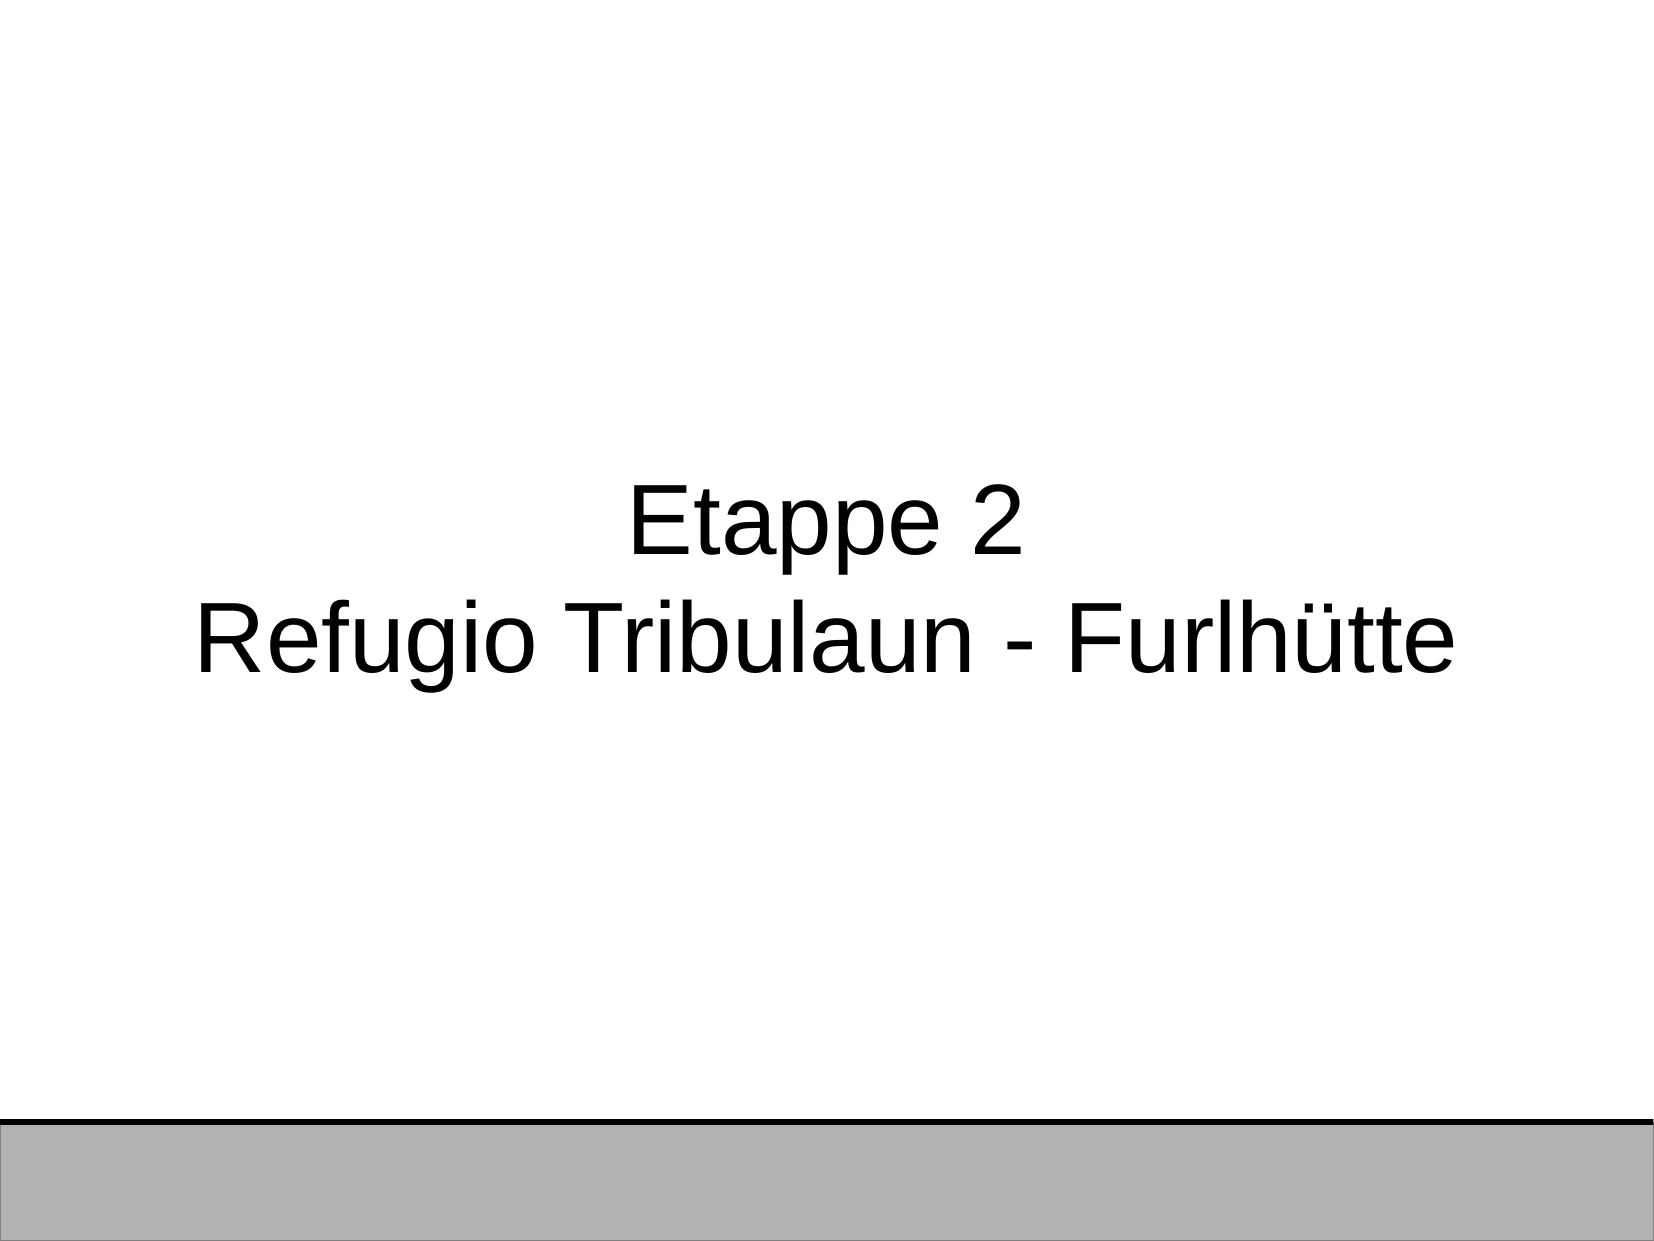

# Etappe 2
Refugio Tribulaun - Furlhütte